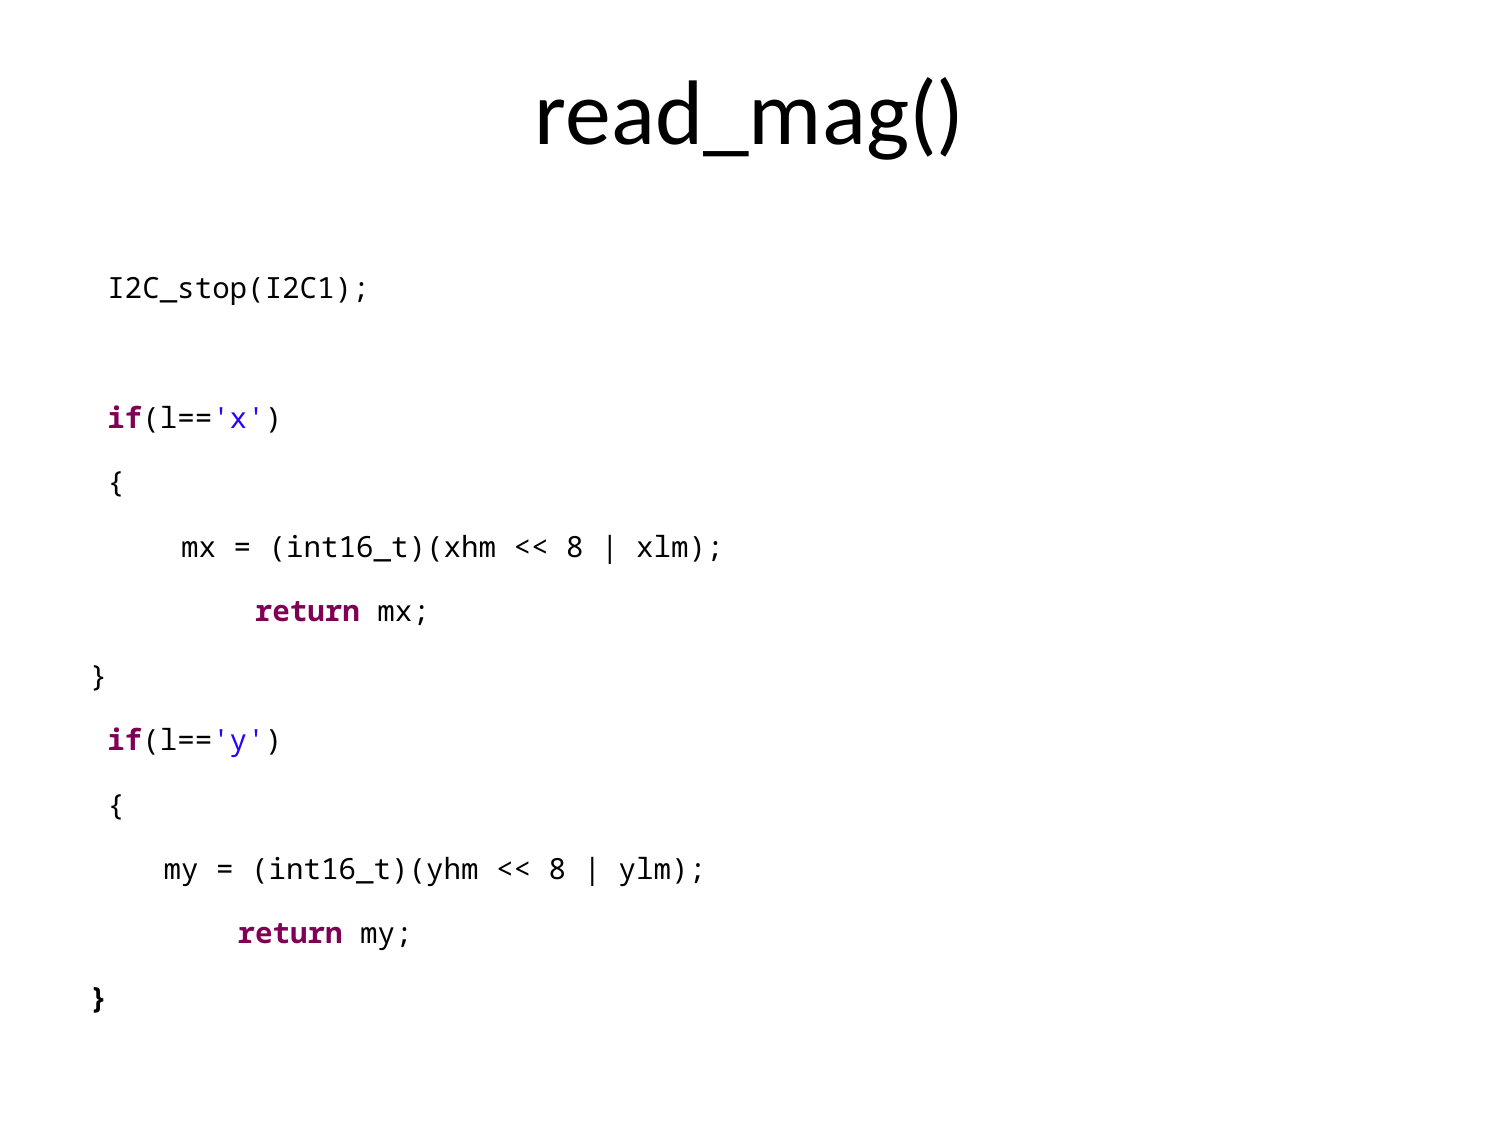

# read_mag()
 I2C_stop(I2C1);
 if(l=='x')
 {
 	 mx = (int16_t)(xhm << 8 | xlm);
 		 return mx;
}
 if(l=='y')
 {
 	my = (int16_t)(yhm << 8 | ylm);
 		return my;
}